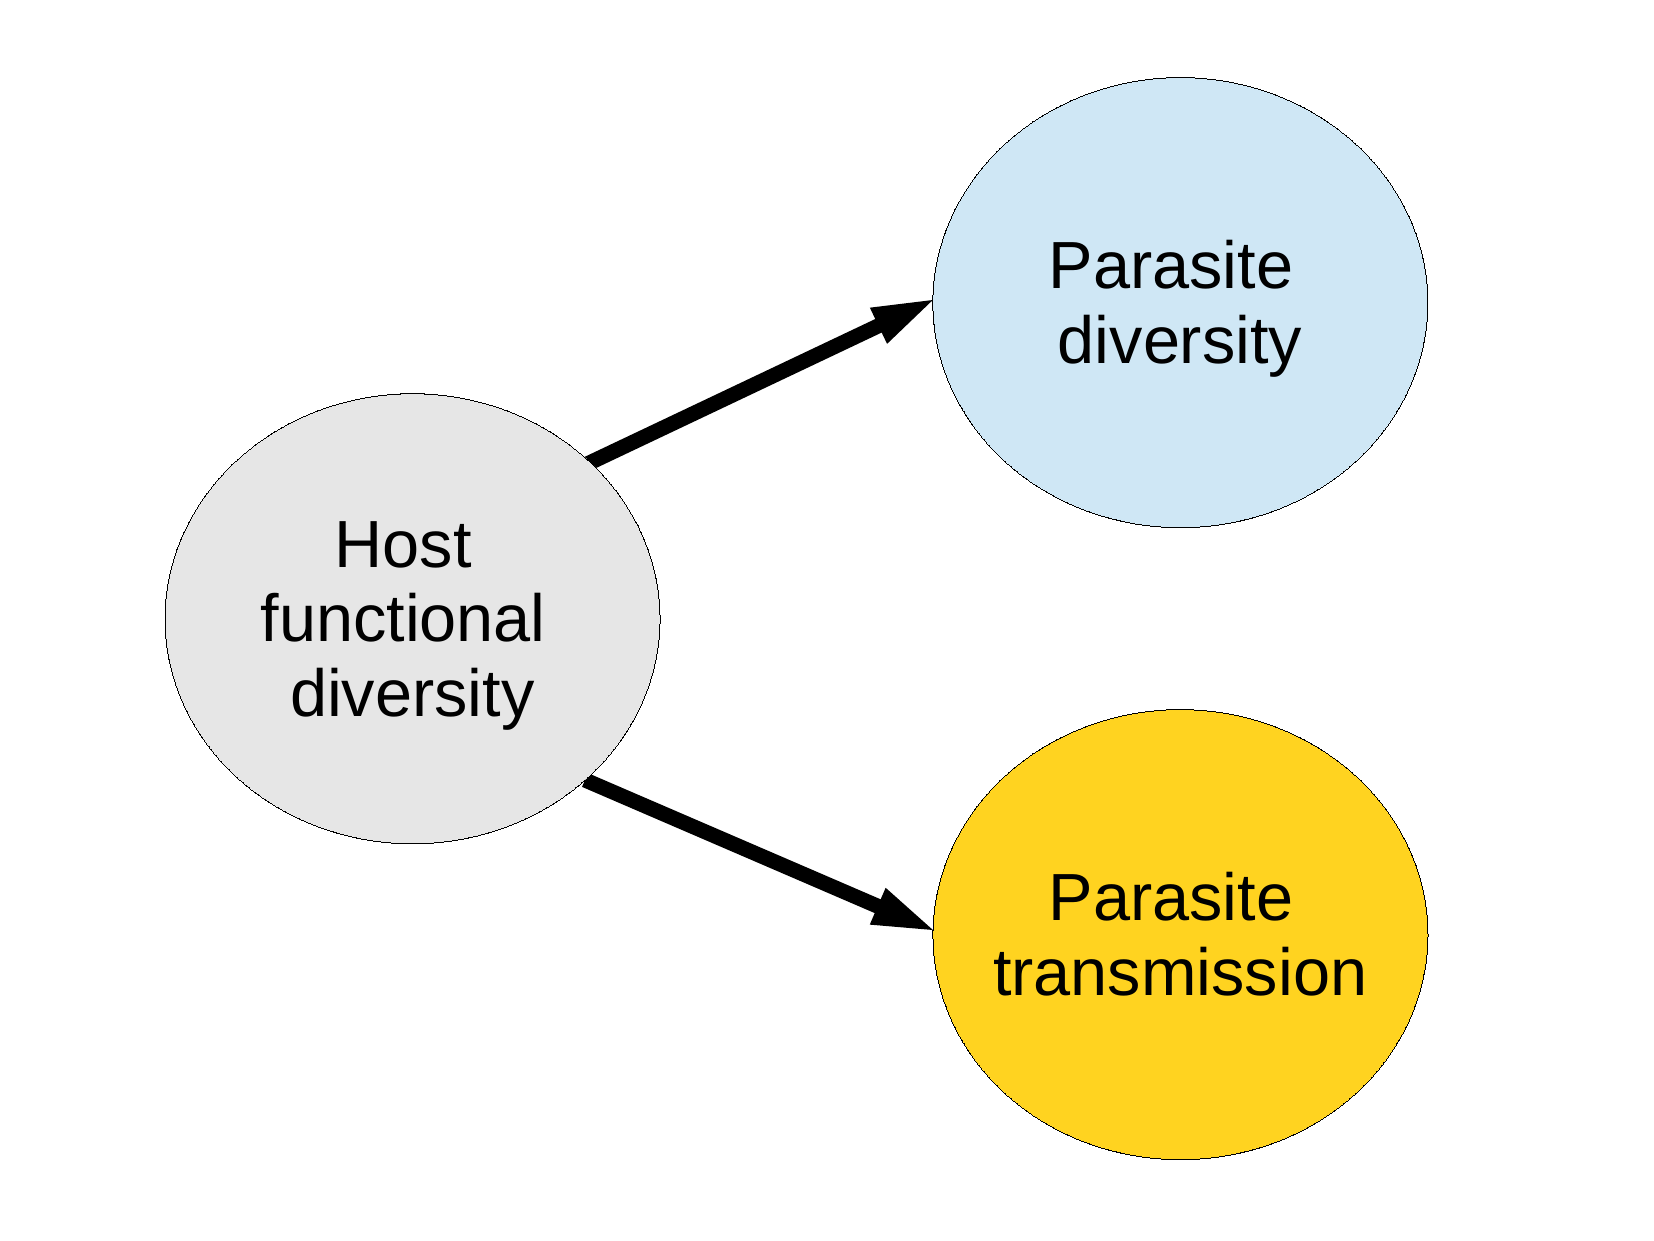

Parasite
diversity
Host
functional
diversity
Parasite
transmission